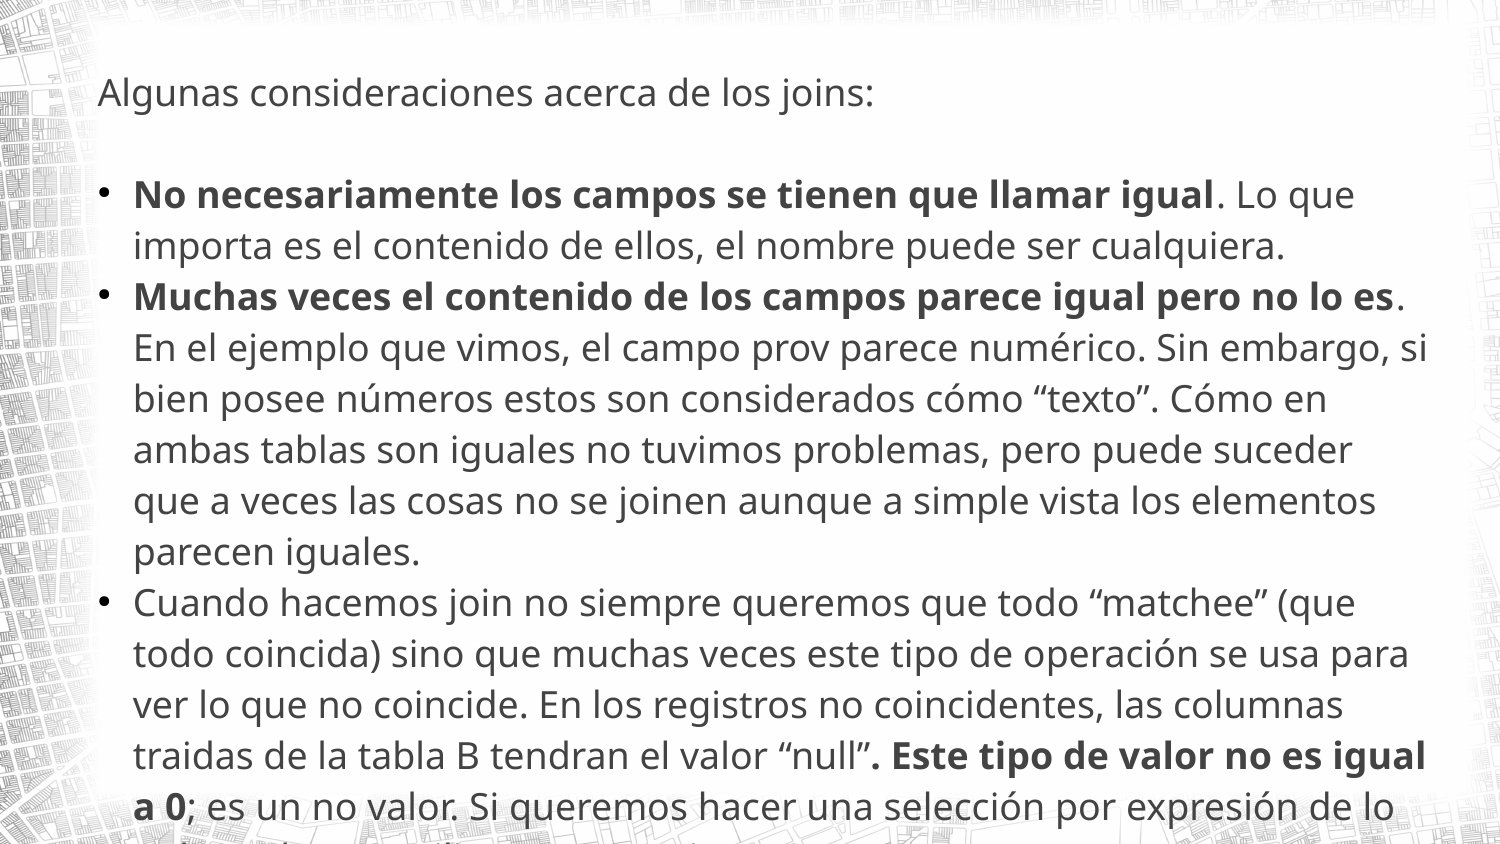

Algunas consideraciones acerca de los joins:
No necesariamente los campos se tienen que llamar igual. Lo que importa es el contenido de ellos, el nombre puede ser cualquiera.
Muchas veces el contenido de los campos parece igual pero no lo es. En el ejemplo que vimos, el campo prov parece numérico. Sin embargo, si bien posee números estos son considerados cómo “texto”. Cómo en ambas tablas son iguales no tuvimos problemas, pero puede suceder que a veces las cosas no se joinen aunque a simple vista los elementos parecen iguales.
Cuando hacemos join no siempre queremos que todo “matchee” (que todo coincida) sino que muchas veces este tipo de operación se usa para ver lo que no coincide. En los registros no coincidentes, las columnas traidas de la tabla B tendran el valor “null”. Este tipo de valor no es igual a 0; es un no valor. Si queremos hacer una selección por expresión de lo nulo podemos utilizar: “campo” is NULL